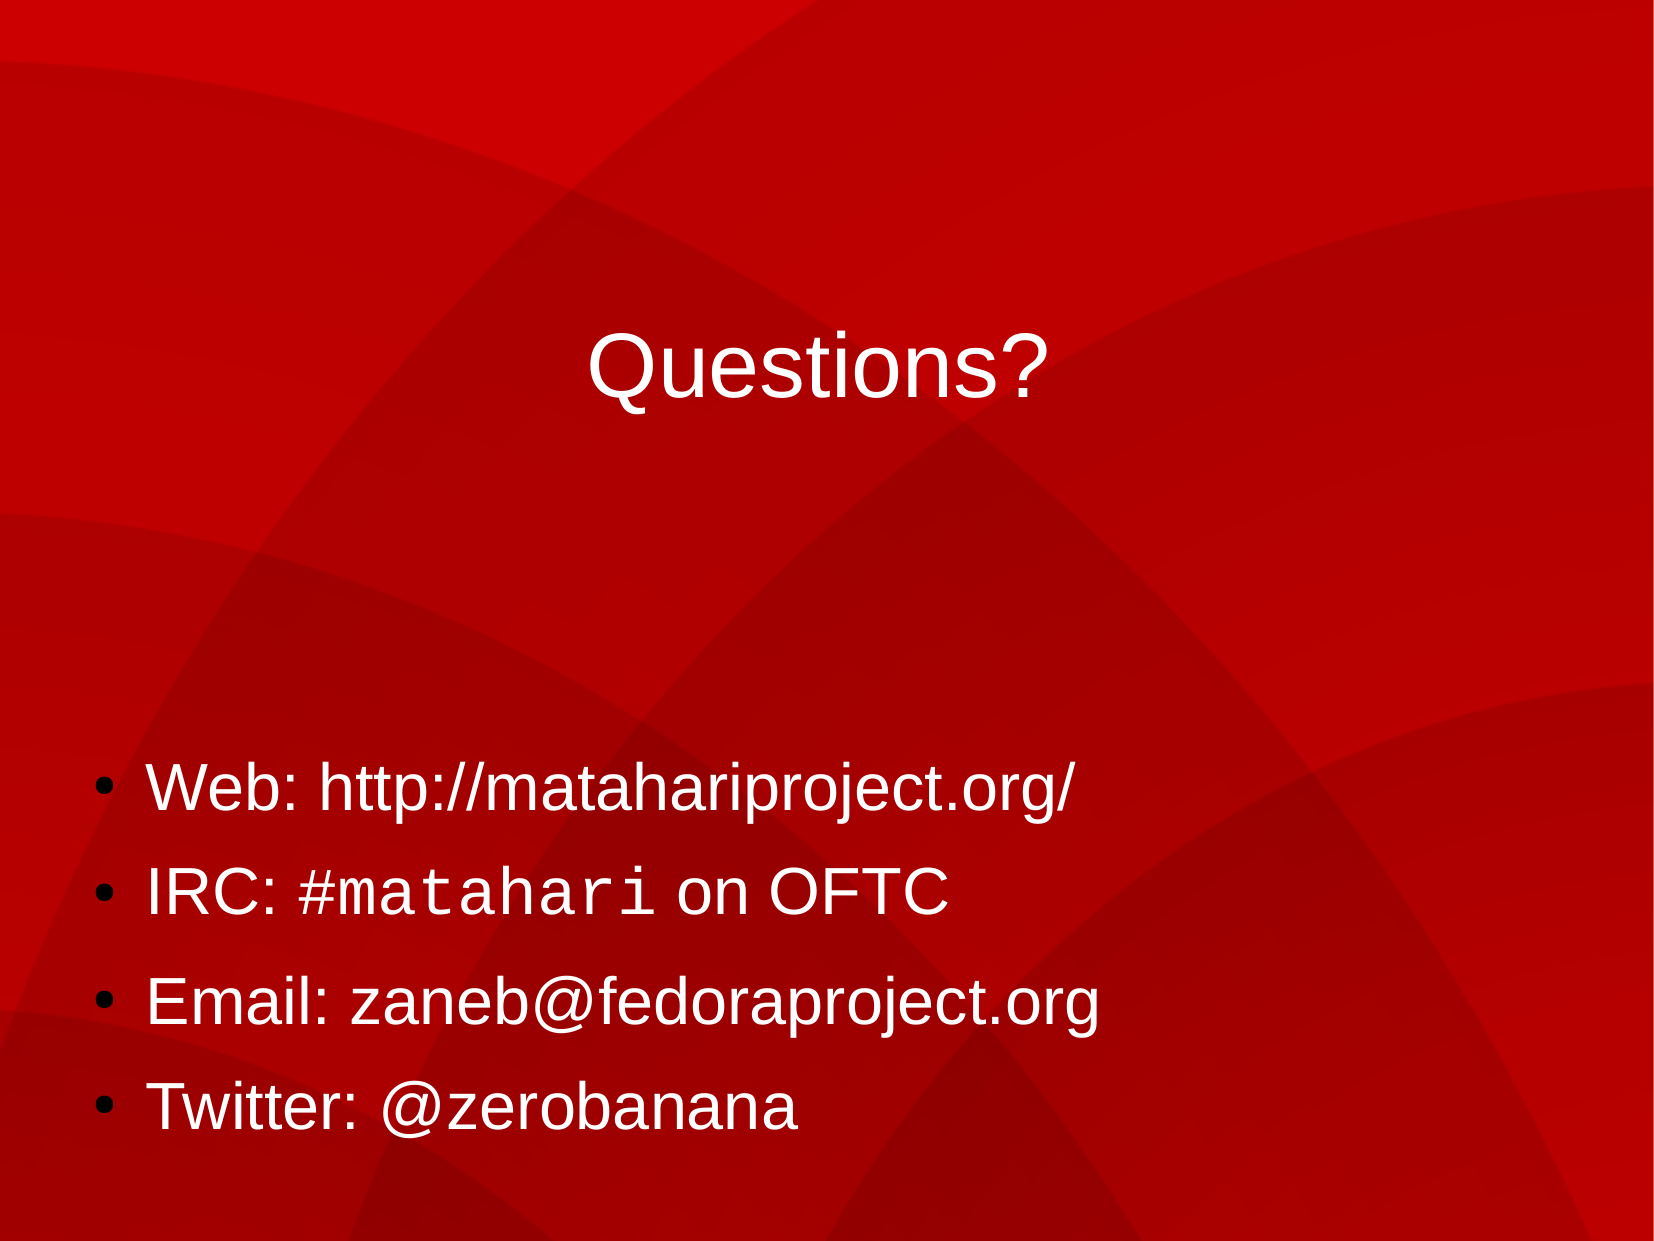

# Questions?
Web: http://matahariproject.org/
IRC: #matahari on OFTC
Email: zaneb@fedoraproject.org
Twitter: @zerobanana